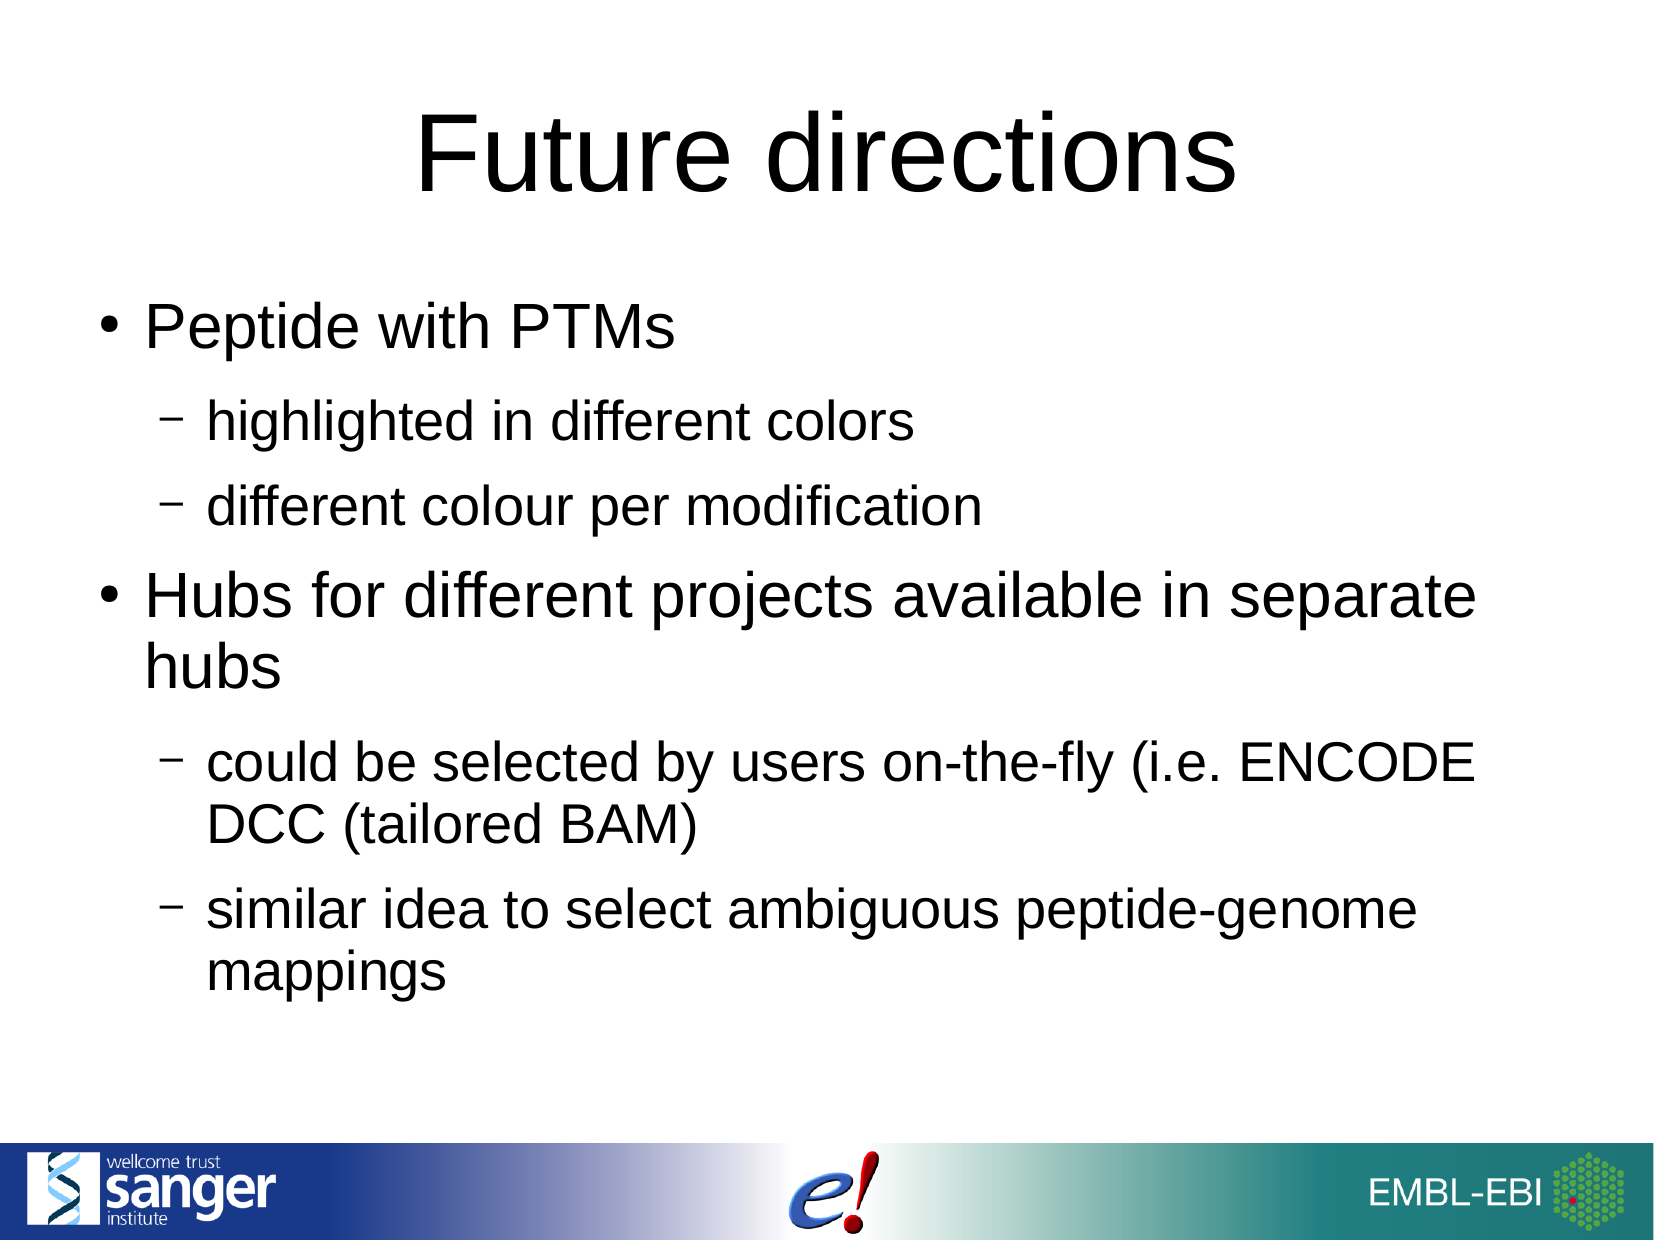

# Future directions
Peptide with PTMs
highlighted in different colors
different colour per modification
Hubs for different projects available in separate hubs
could be selected by users on-the-fly (i.e. ENCODE DCC (tailored BAM)
similar idea to select ambiguous peptide-genome mappings